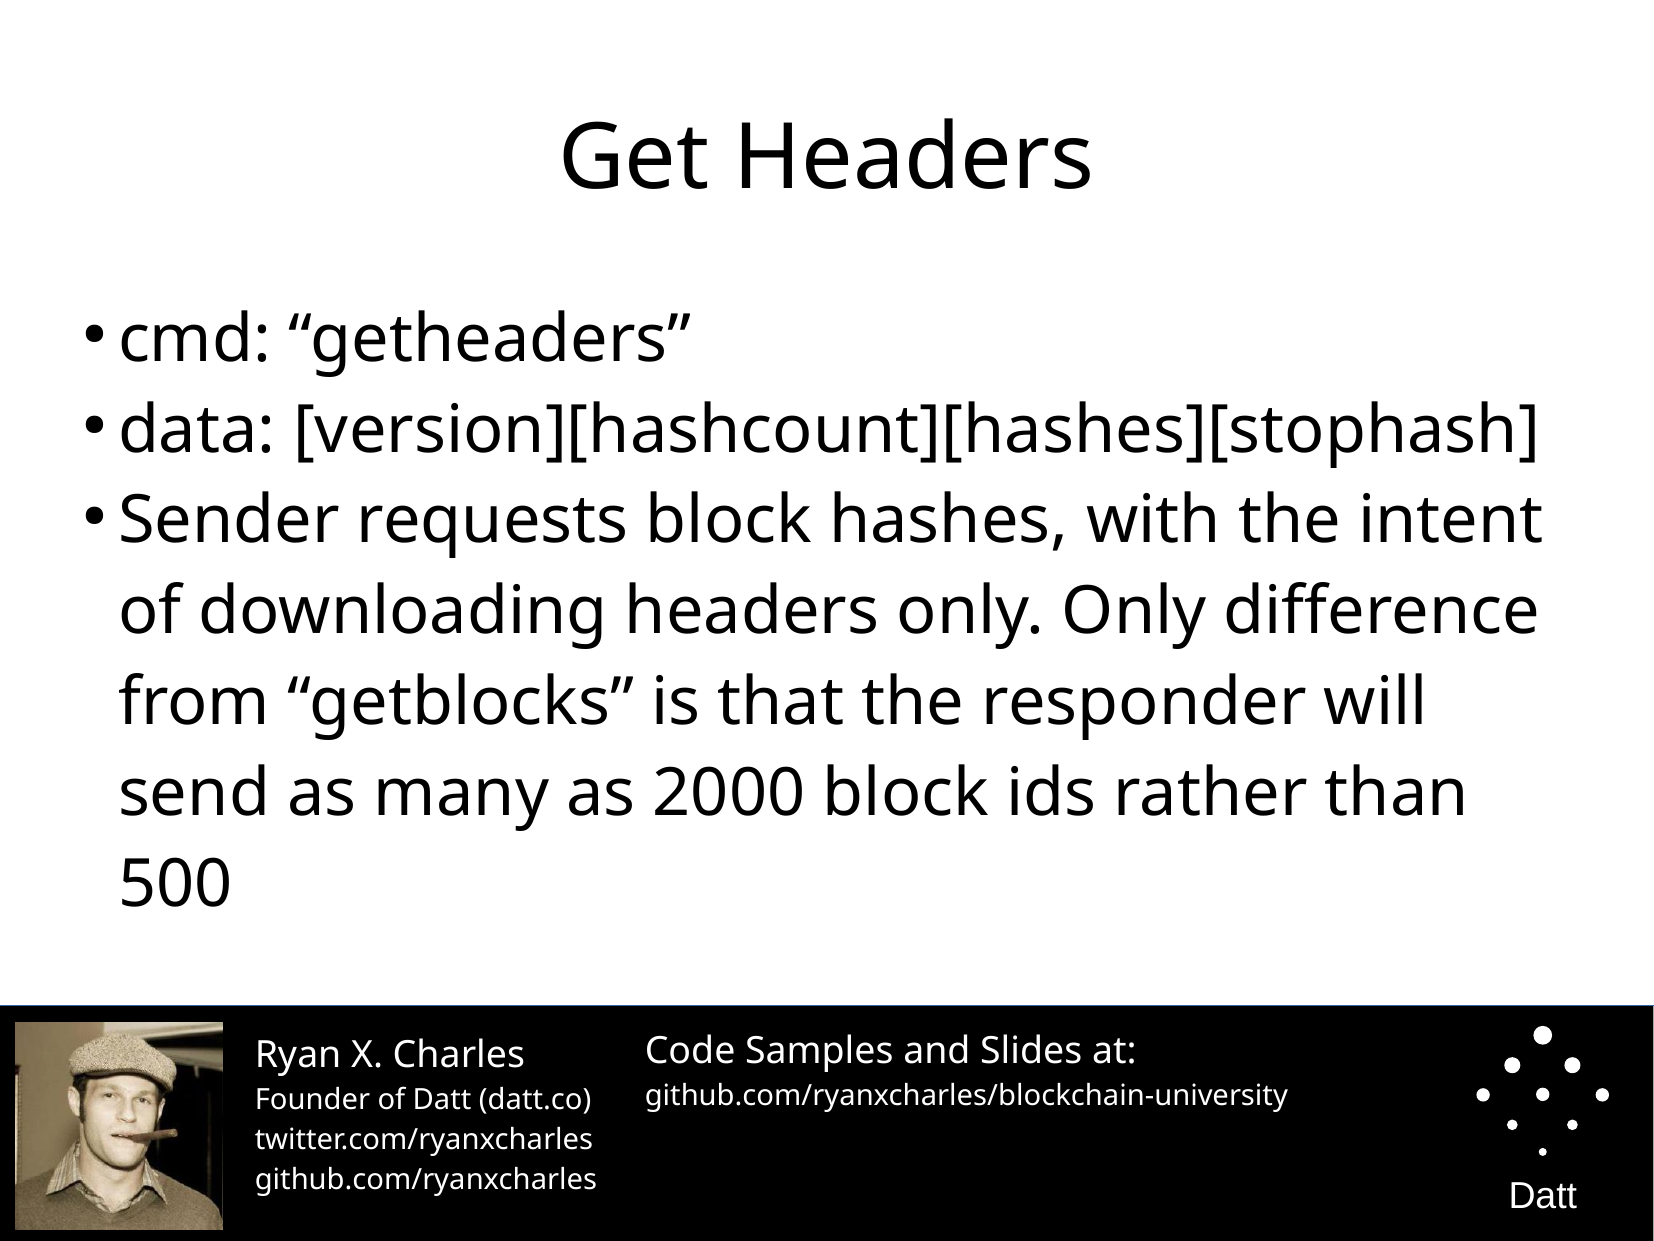

# Get Headers
cmd: “getheaders”
data: [version][hashcount][hashes][stophash]
Sender requests block hashes, with the intent of downloading headers only. Only difference from “getblocks” is that the responder will send as many as 2000 block ids rather than 500
Code Samples and Slides at:
github.com/ryanxcharles/blockchain-university
Ryan X. Charles
Founder of Datt (datt.co)
twitter.com/ryanxcharles
github.com/ryanxcharles
Datt